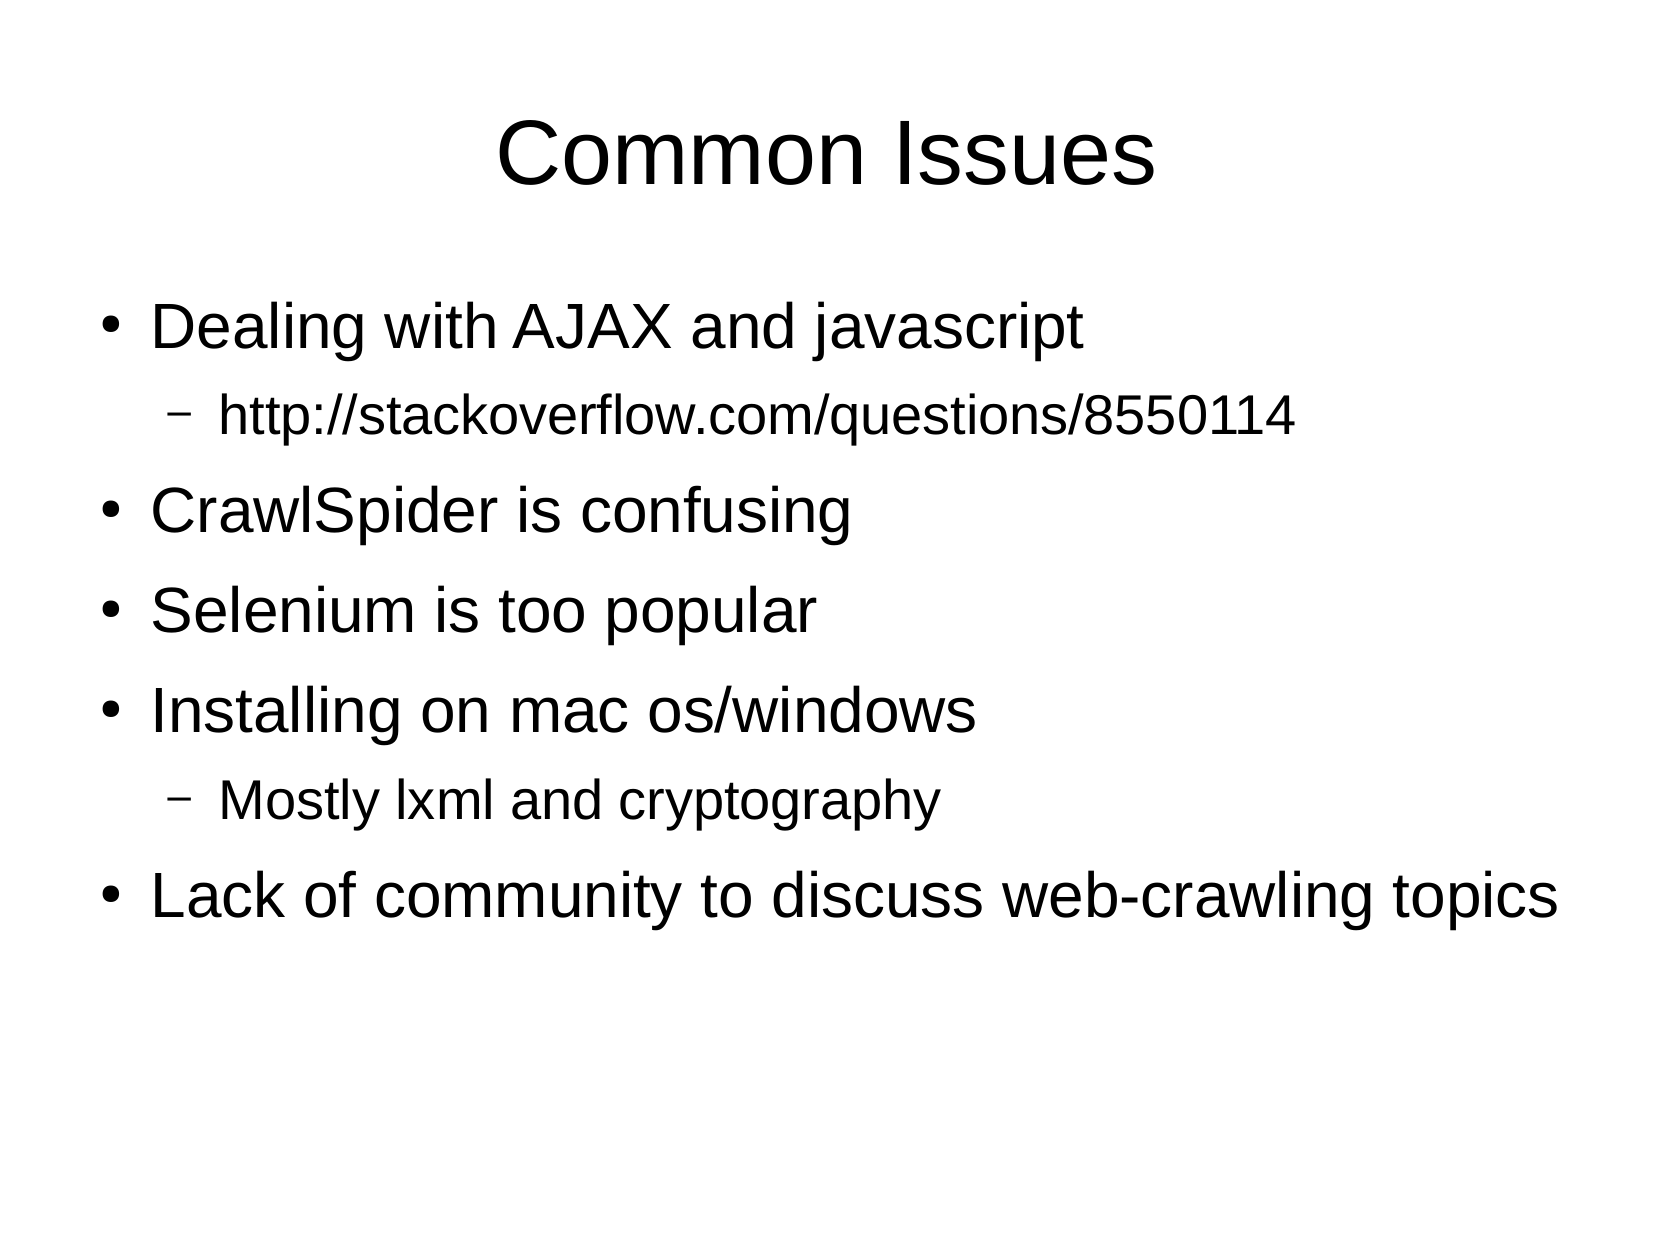

# Common Issues
Dealing with AJAX and javascript
http://stackoverflow.com/questions/8550114
CrawlSpider is confusing
Selenium is too popular
Installing on mac os/windows
Mostly lxml and cryptography
Lack of community to discuss web-crawling topics